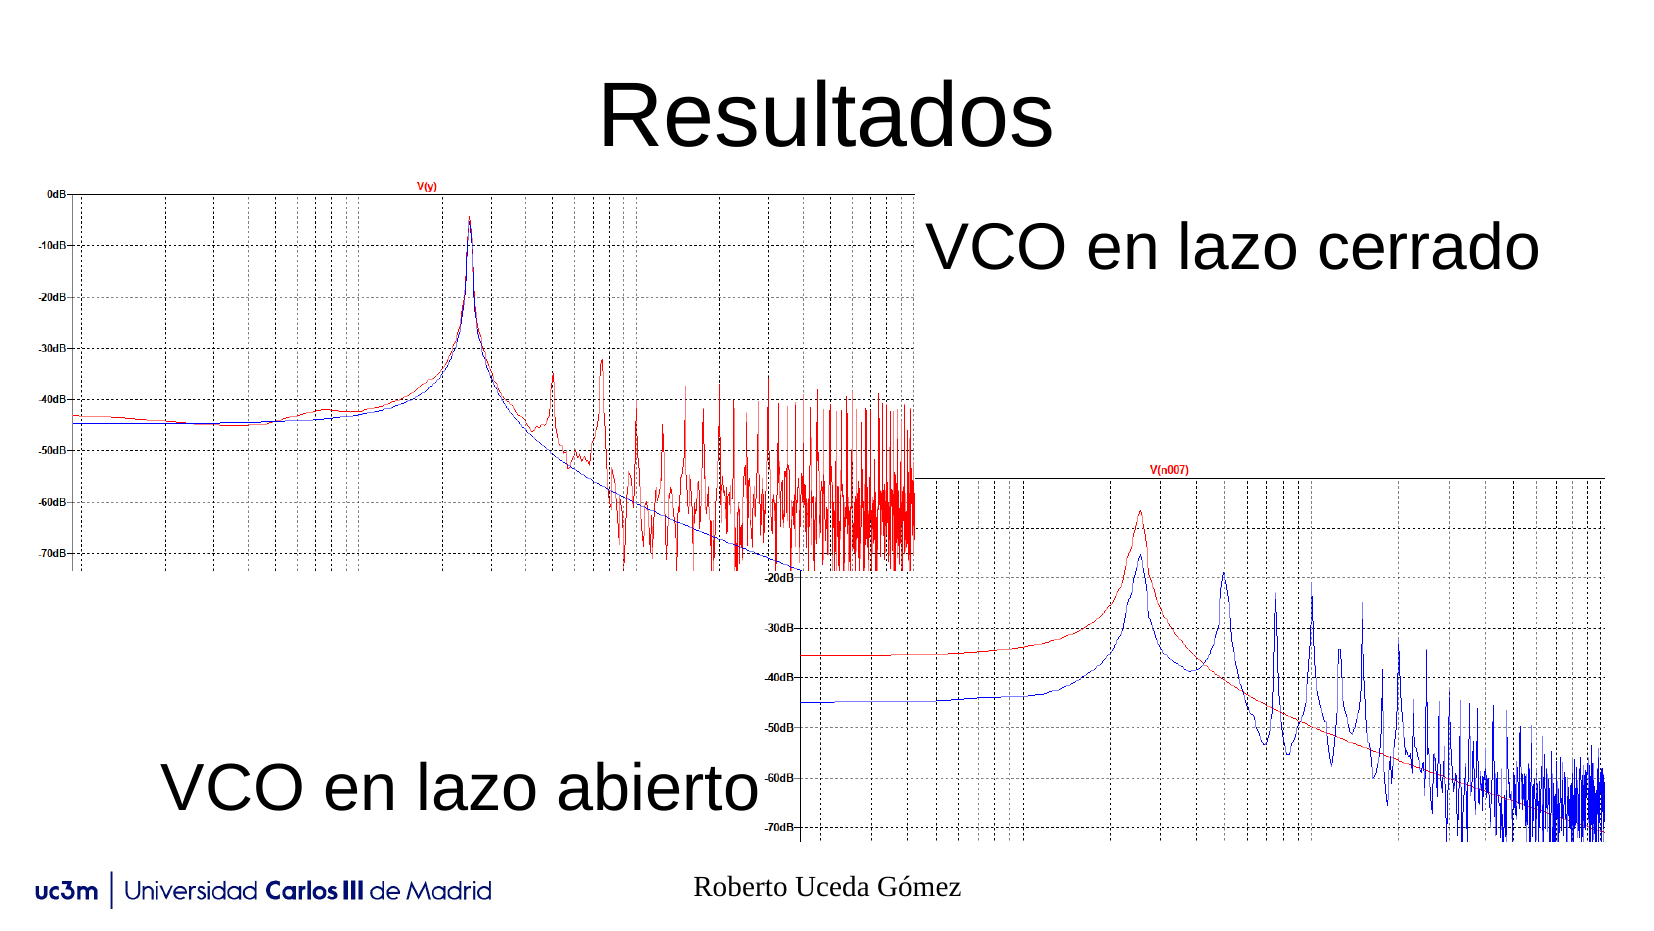

# Resultados
VCO en lazo cerrado
VCO en lazo abierto